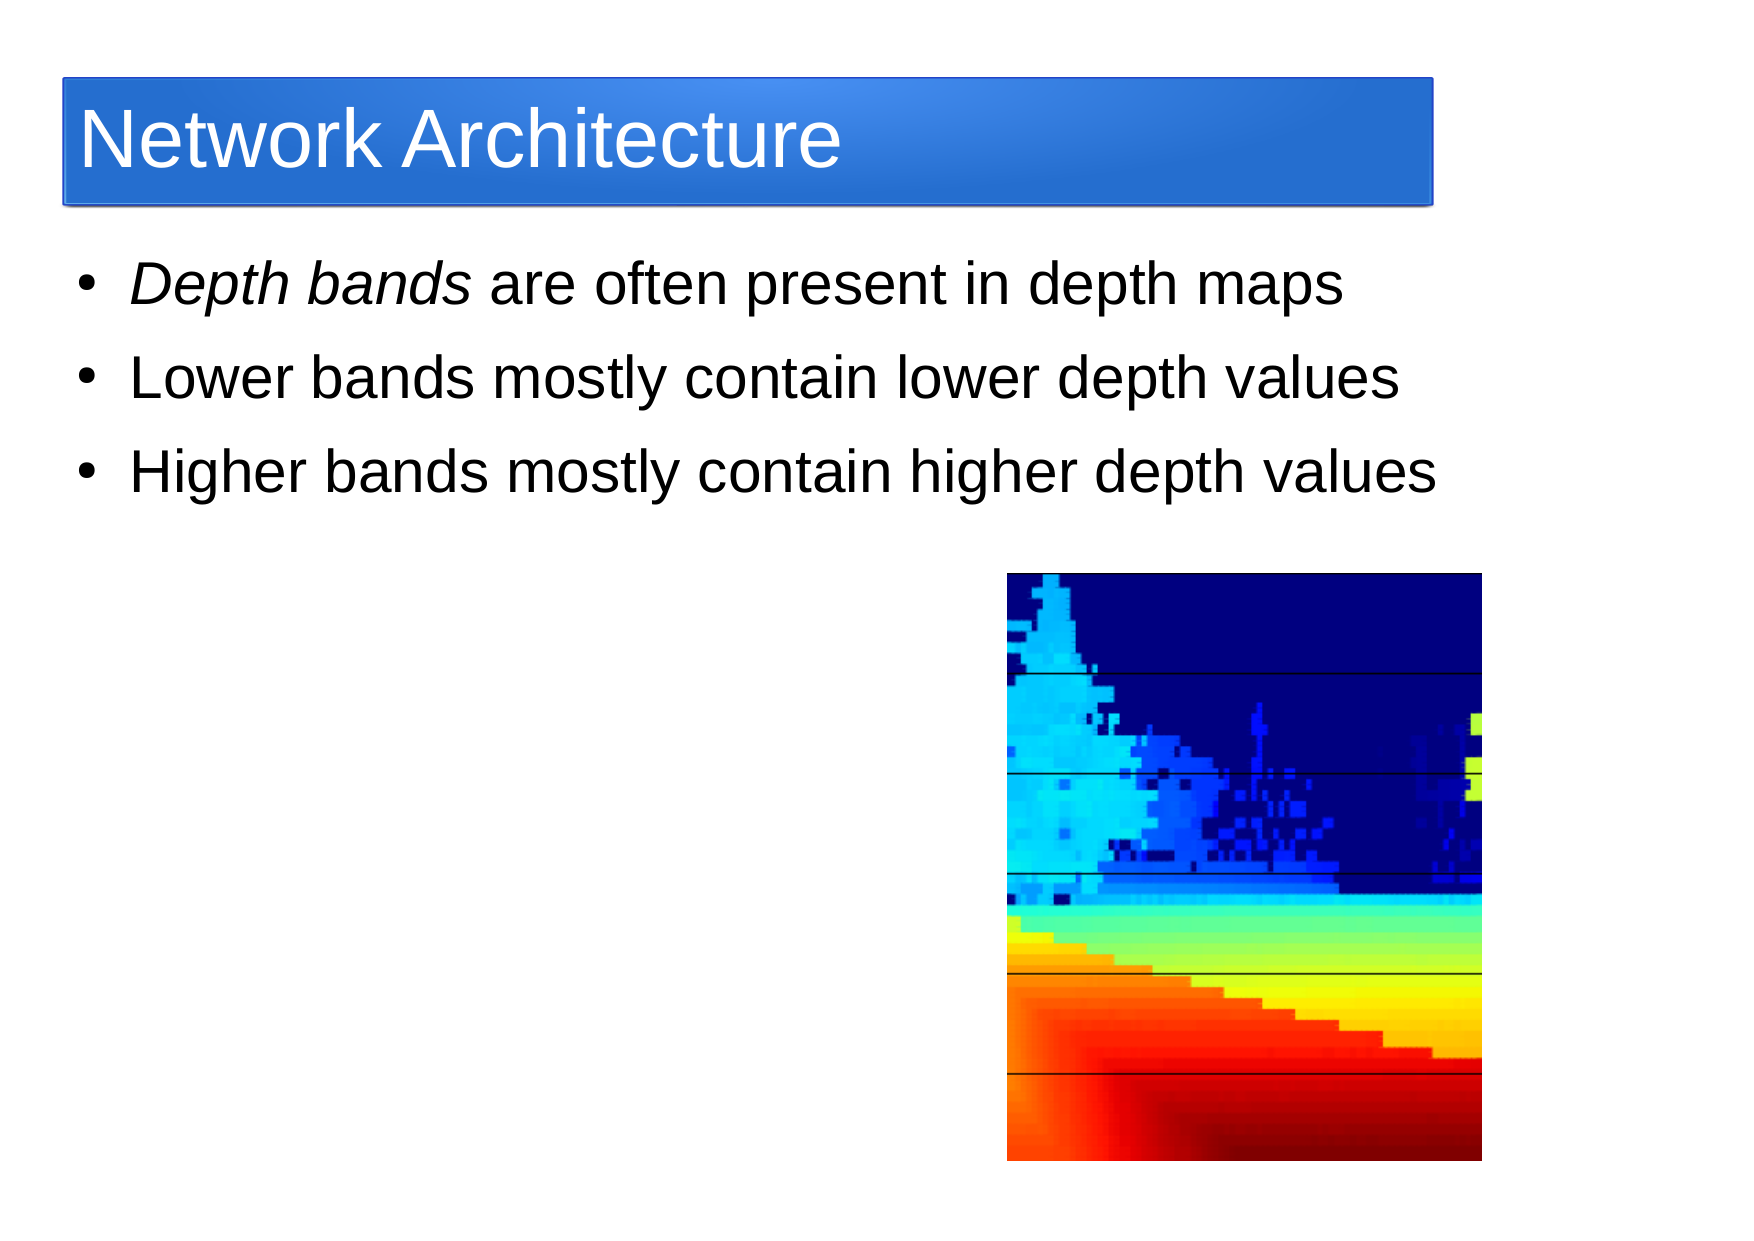

# Network Architecture
Depth bands are often present in depth maps
Lower bands mostly contain lower depth values
Higher bands mostly contain higher depth values